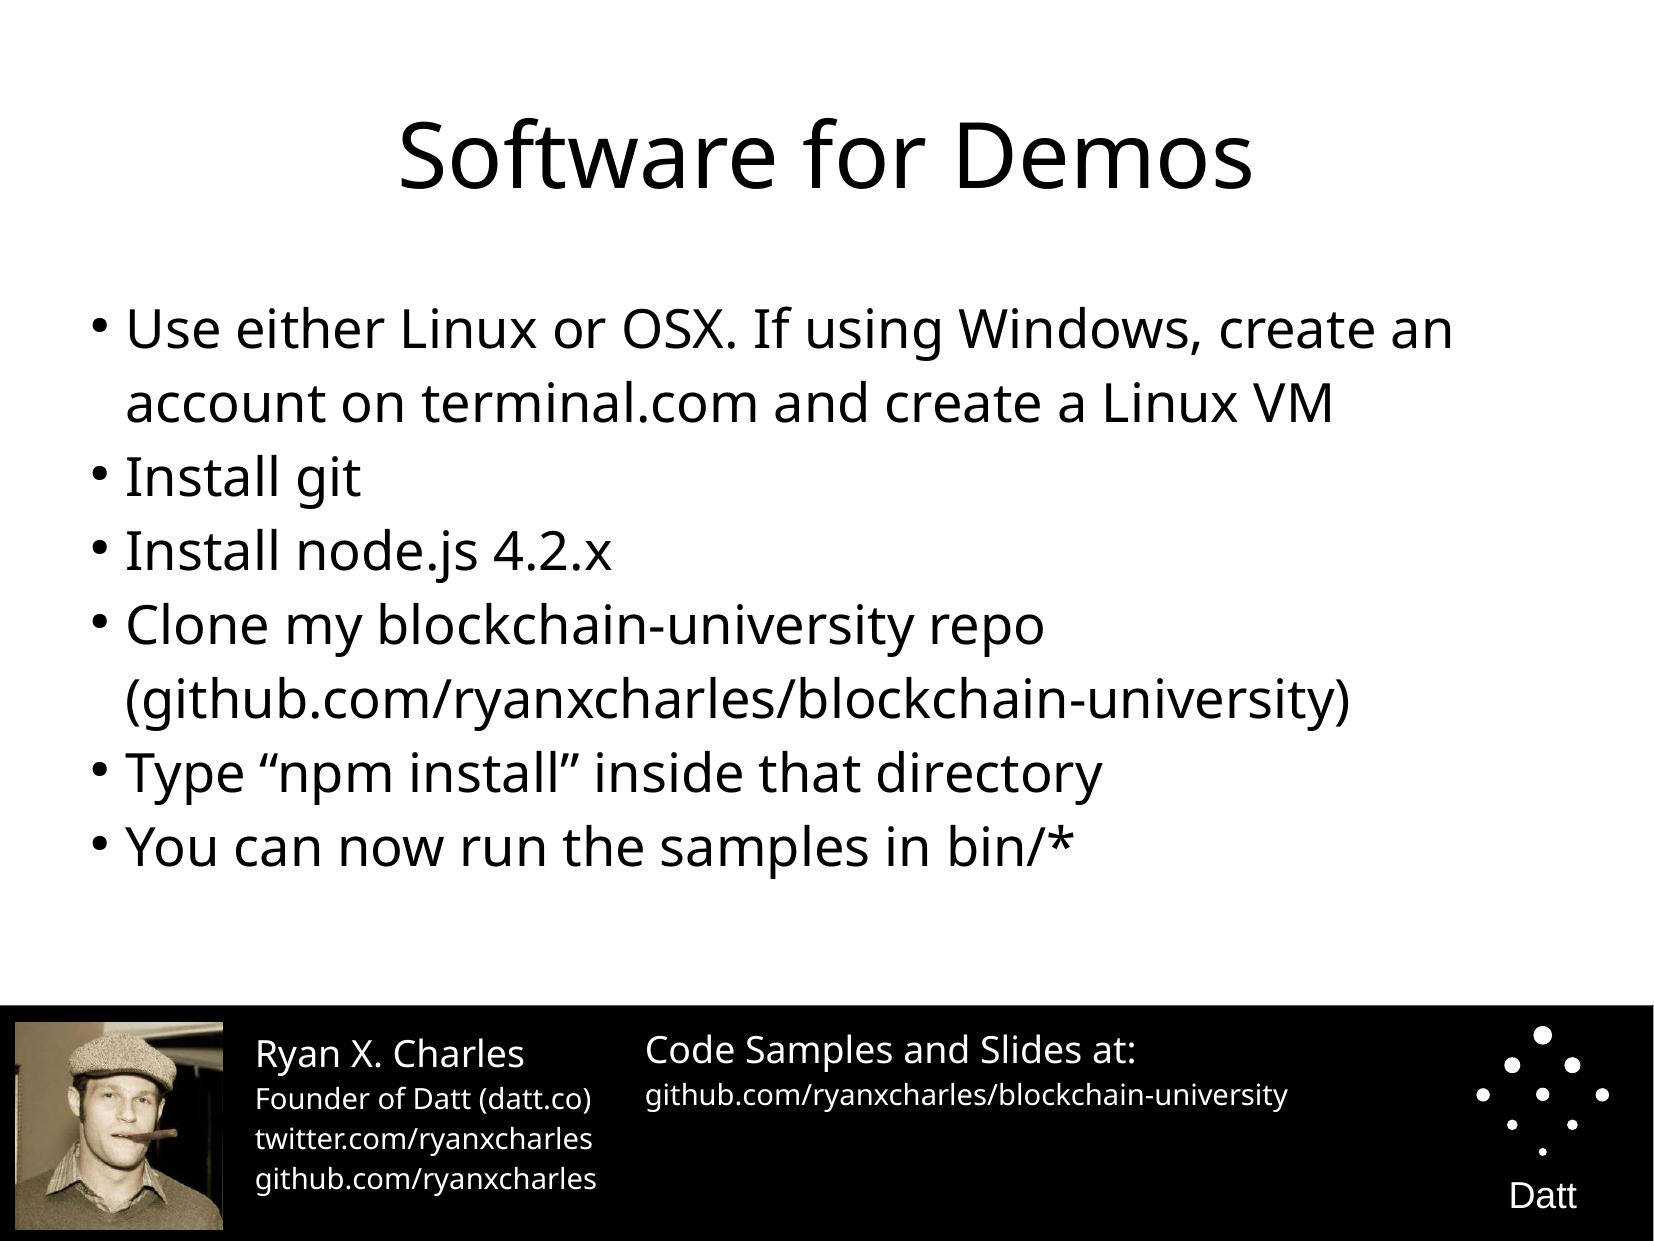

# Software for Demos
Use either Linux or OSX. If using Windows, create an account on terminal.com and create a Linux VM
Install git
Install node.js 4.2.x
Clone my blockchain-university repo (github.com/ryanxcharles/blockchain-university)
Type “npm install” inside that directory
You can now run the samples in bin/*
Code Samples and Slides at:
github.com/ryanxcharles/blockchain-university
Ryan X. Charles
Founder of Datt (datt.co)
twitter.com/ryanxcharles
github.com/ryanxcharles
Datt